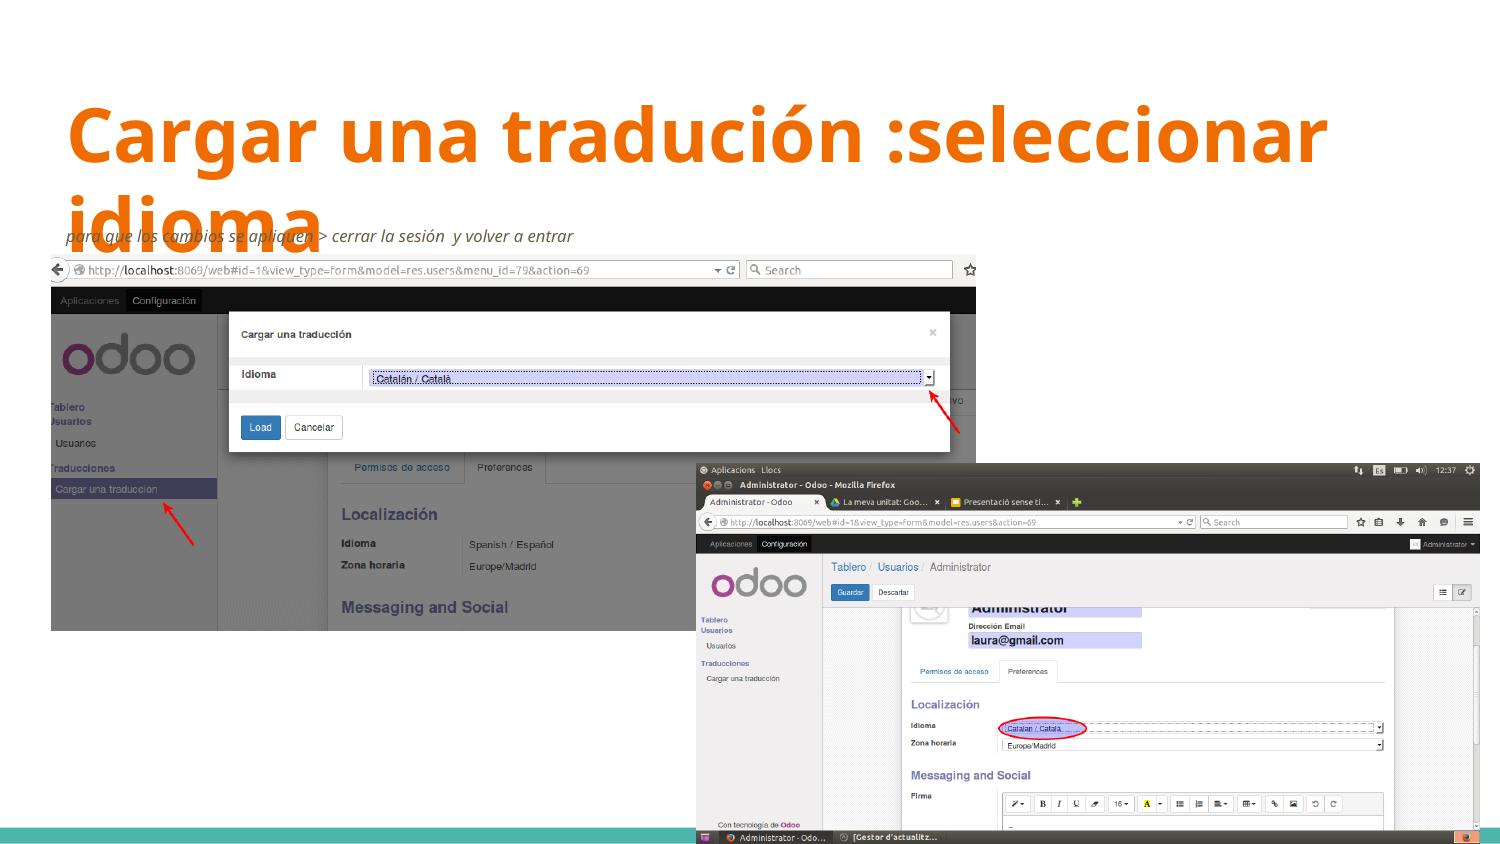

# Cargar una tradución :seleccionar idioma
para que los cambios se apliquen > cerrar la sesión y volver a entrar